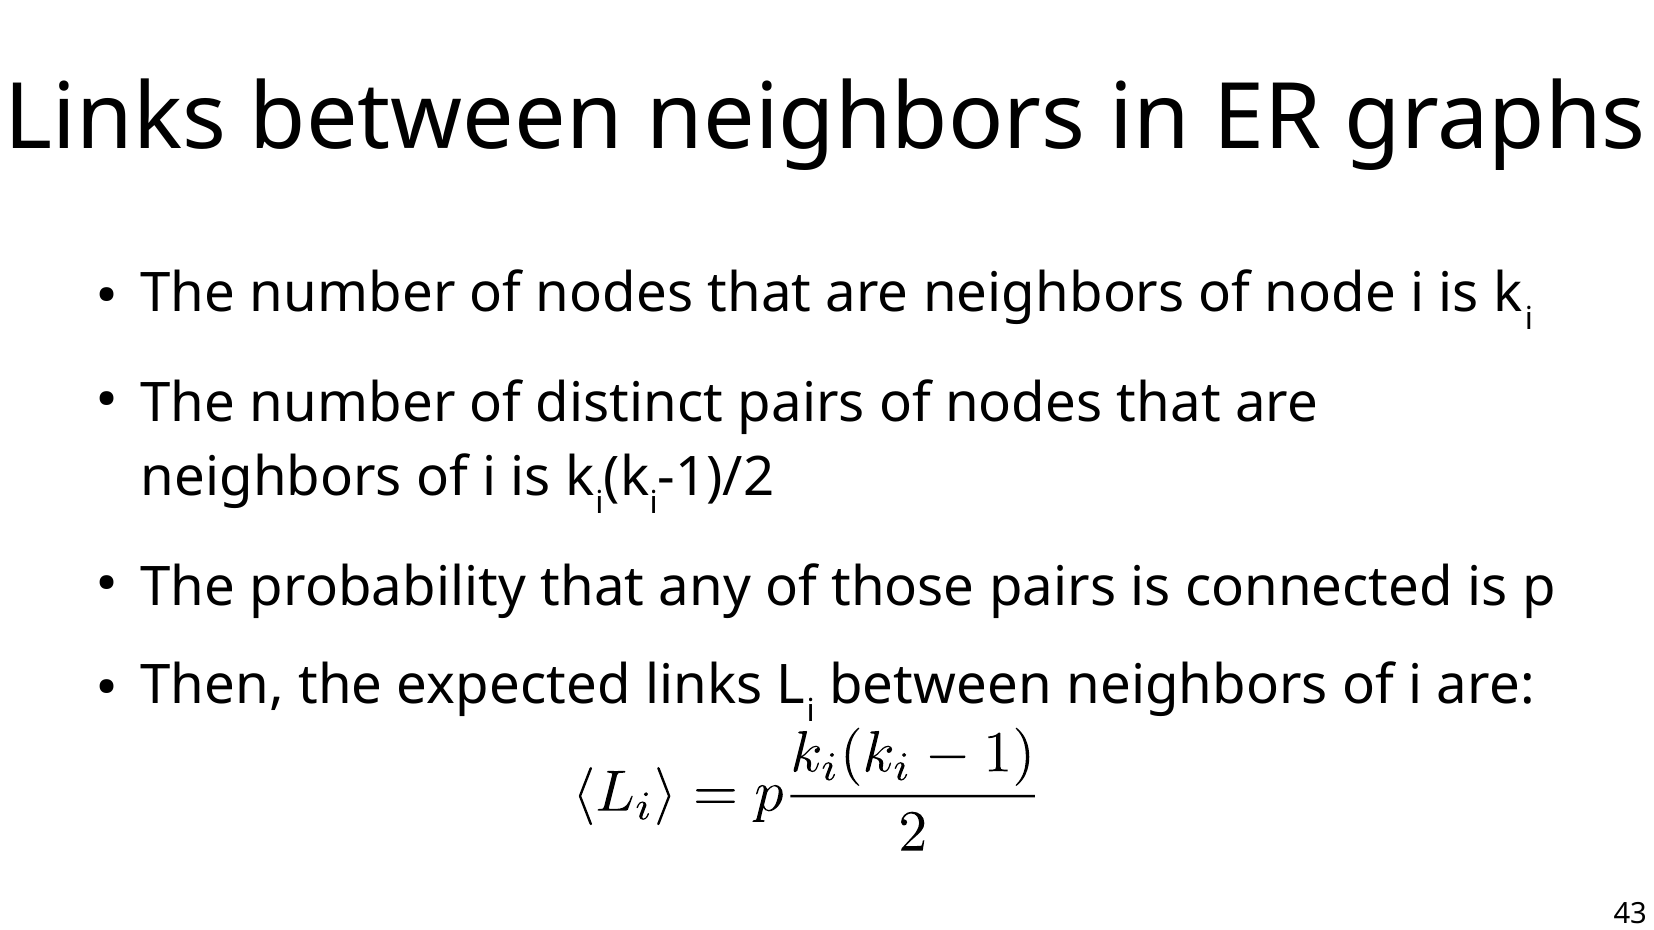

# Links between neighbors in ER graphs
The number of nodes that are neighbors of node i is ki
The number of distinct pairs of nodes that are neighbors of i is ki(ki-1)/2
The probability that any of those pairs is connected is p
Then, the expected links Li between neighbors of i are:
43